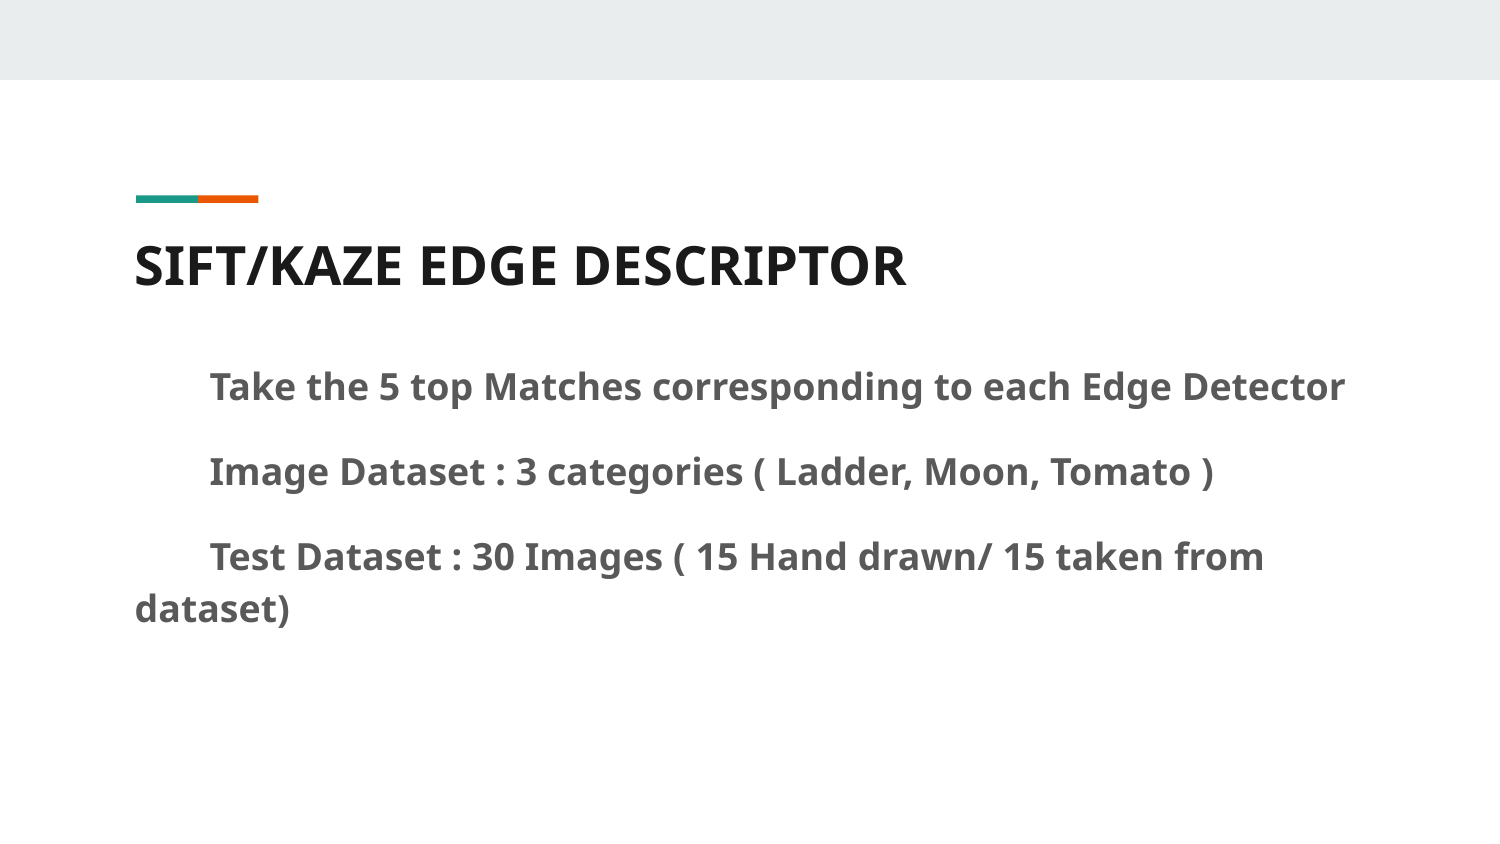

SIFT/KAZE EDGE DESCRIPTOR
# Take the 5 top Matches corresponding to each Edge Detector
Image Dataset : 3 categories ( Ladder, Moon, Tomato )
Test Dataset : 30 Images ( 15 Hand drawn/ 15 taken from dataset)